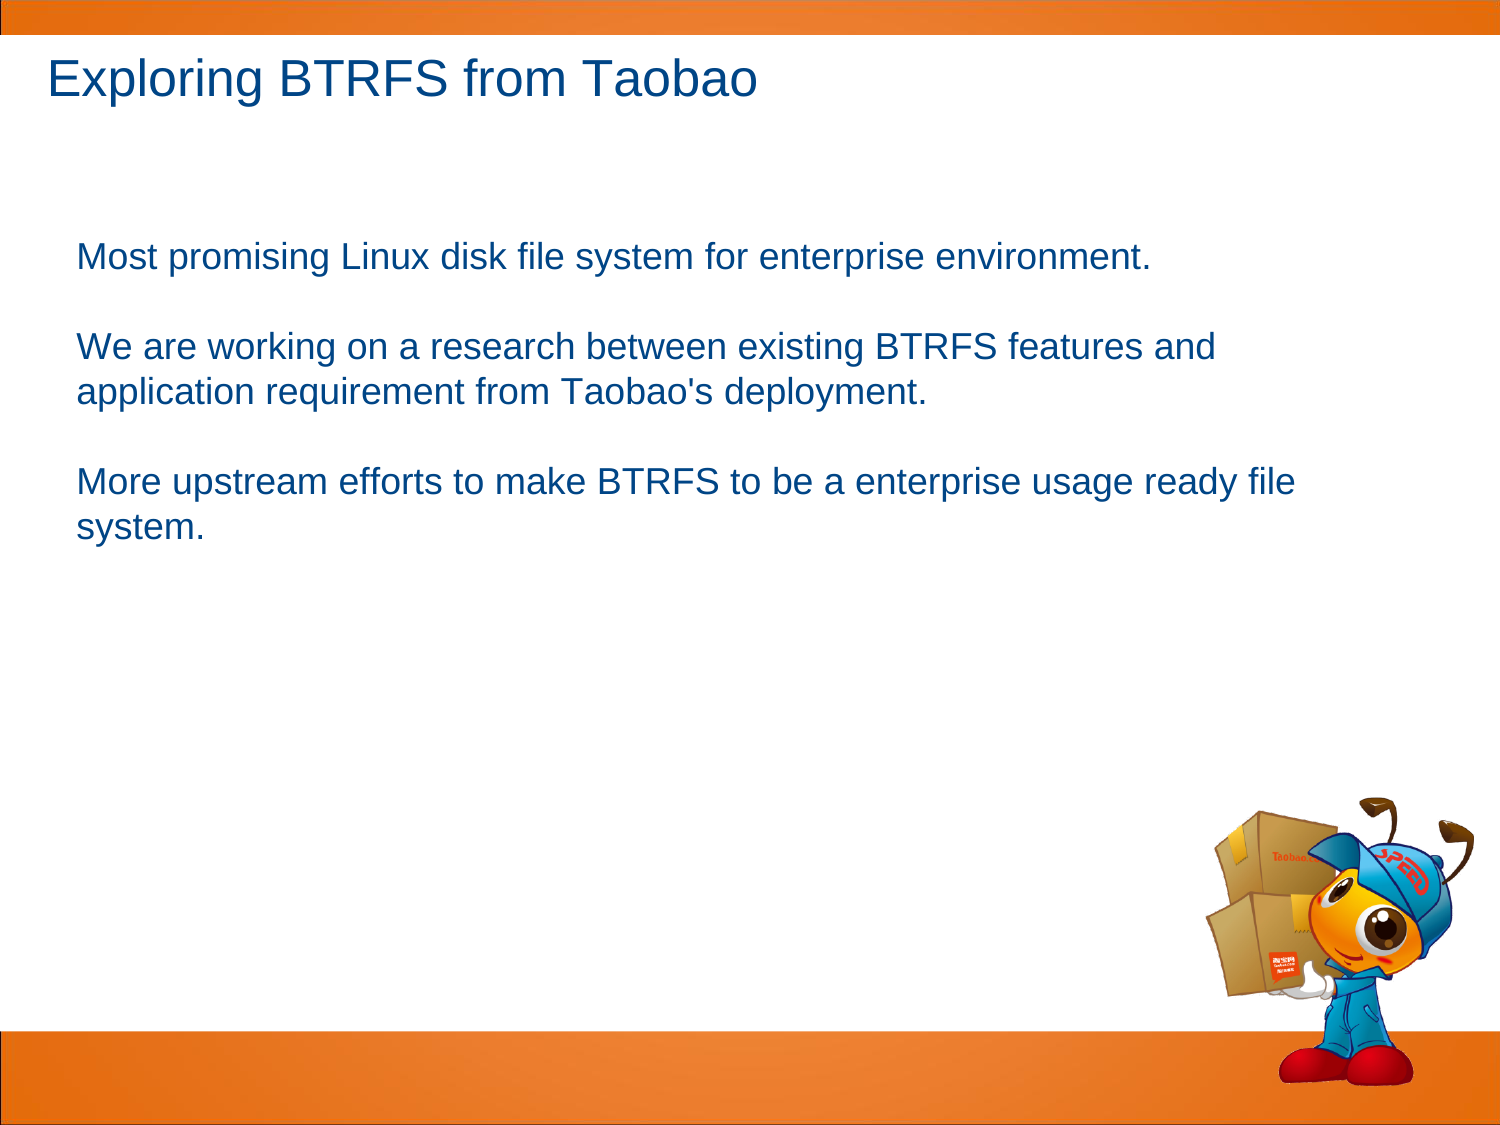

Exploring BTRFS from Taobao
Most promising Linux disk file system for enterprise environment.
We are working on a research between existing BTRFS features and application requirement from Taobao's deployment.
More upstream efforts to make BTRFS to be a enterprise usage ready file system.